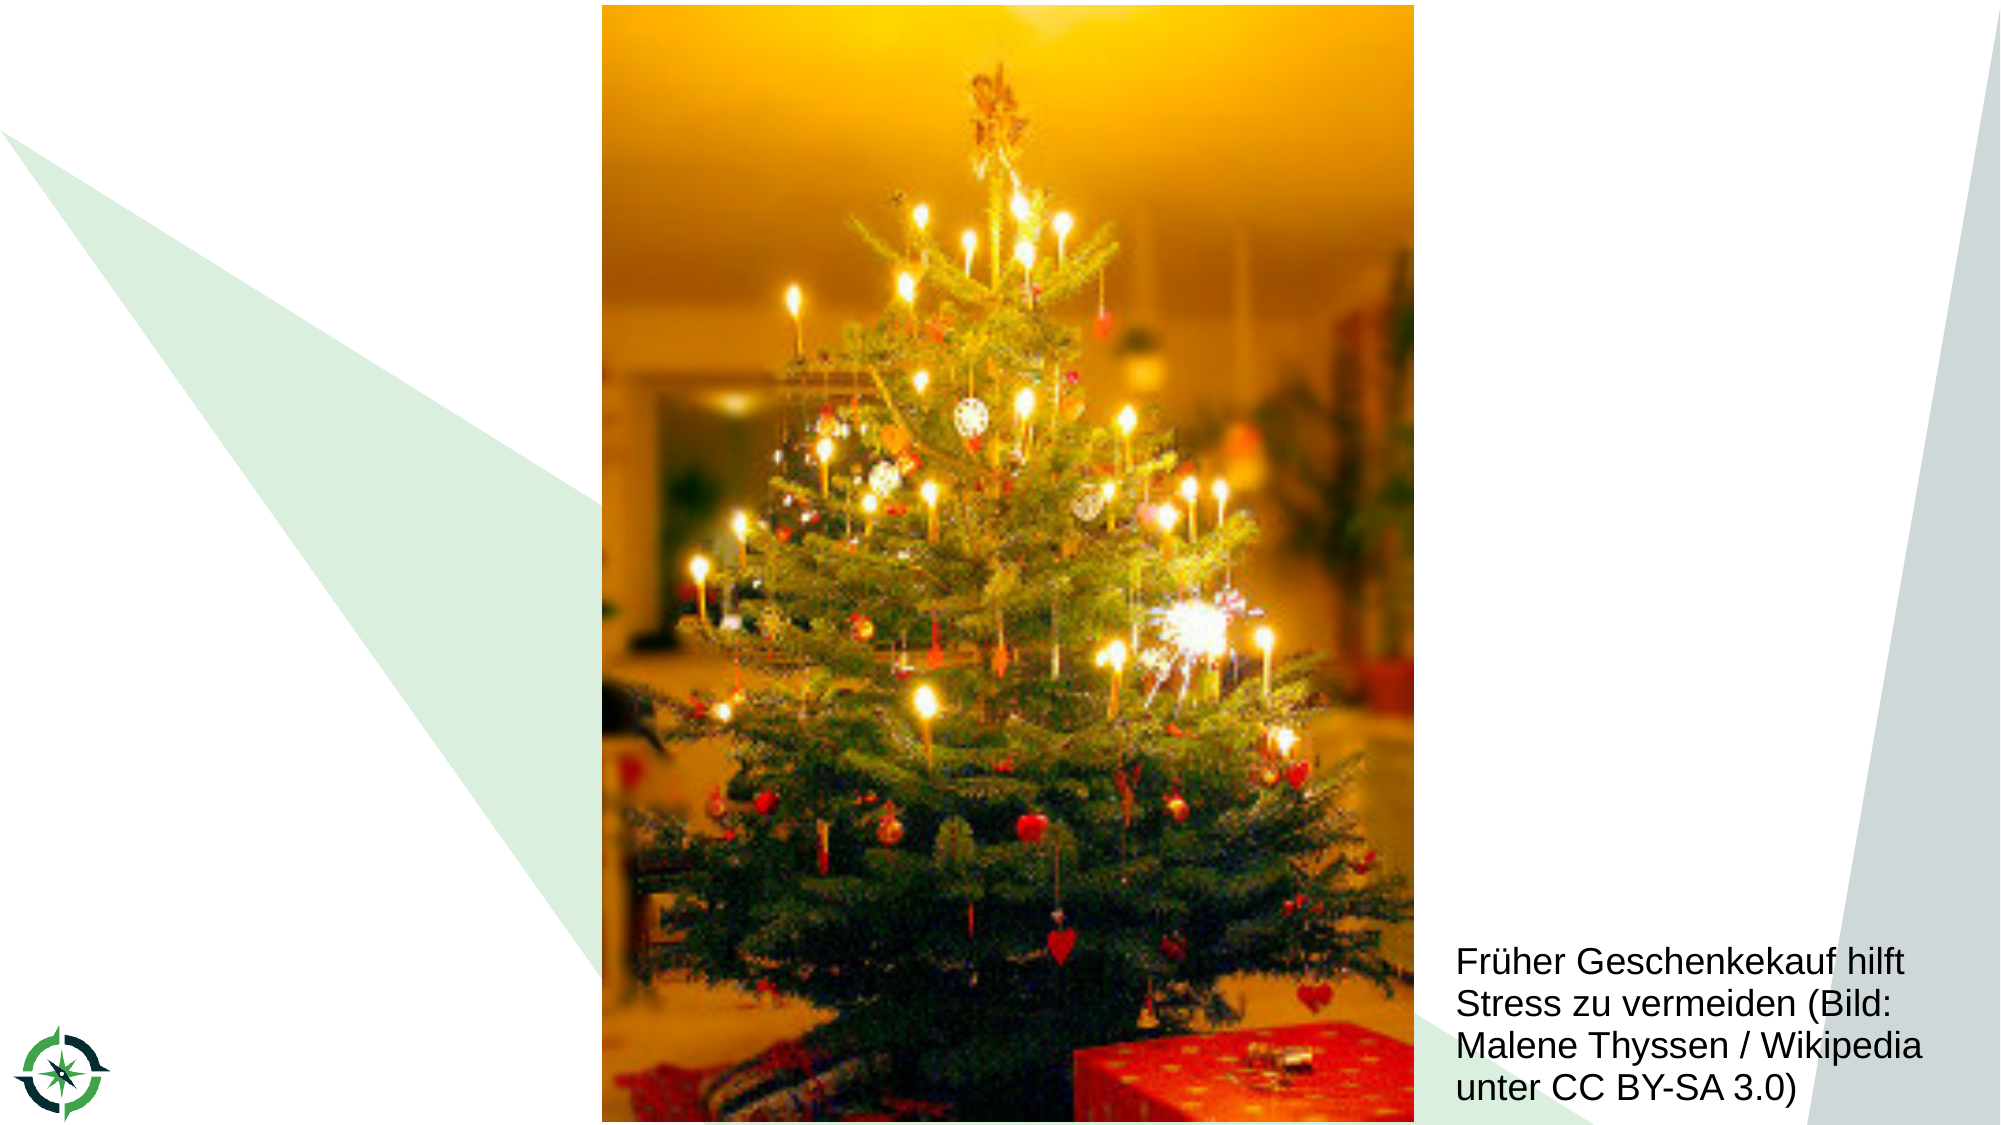

Früher Geschenkekauf hilft Stress zu vermeiden (Bild: Malene Thyssen / Wikipedia unter CC BY-SA 3.0)